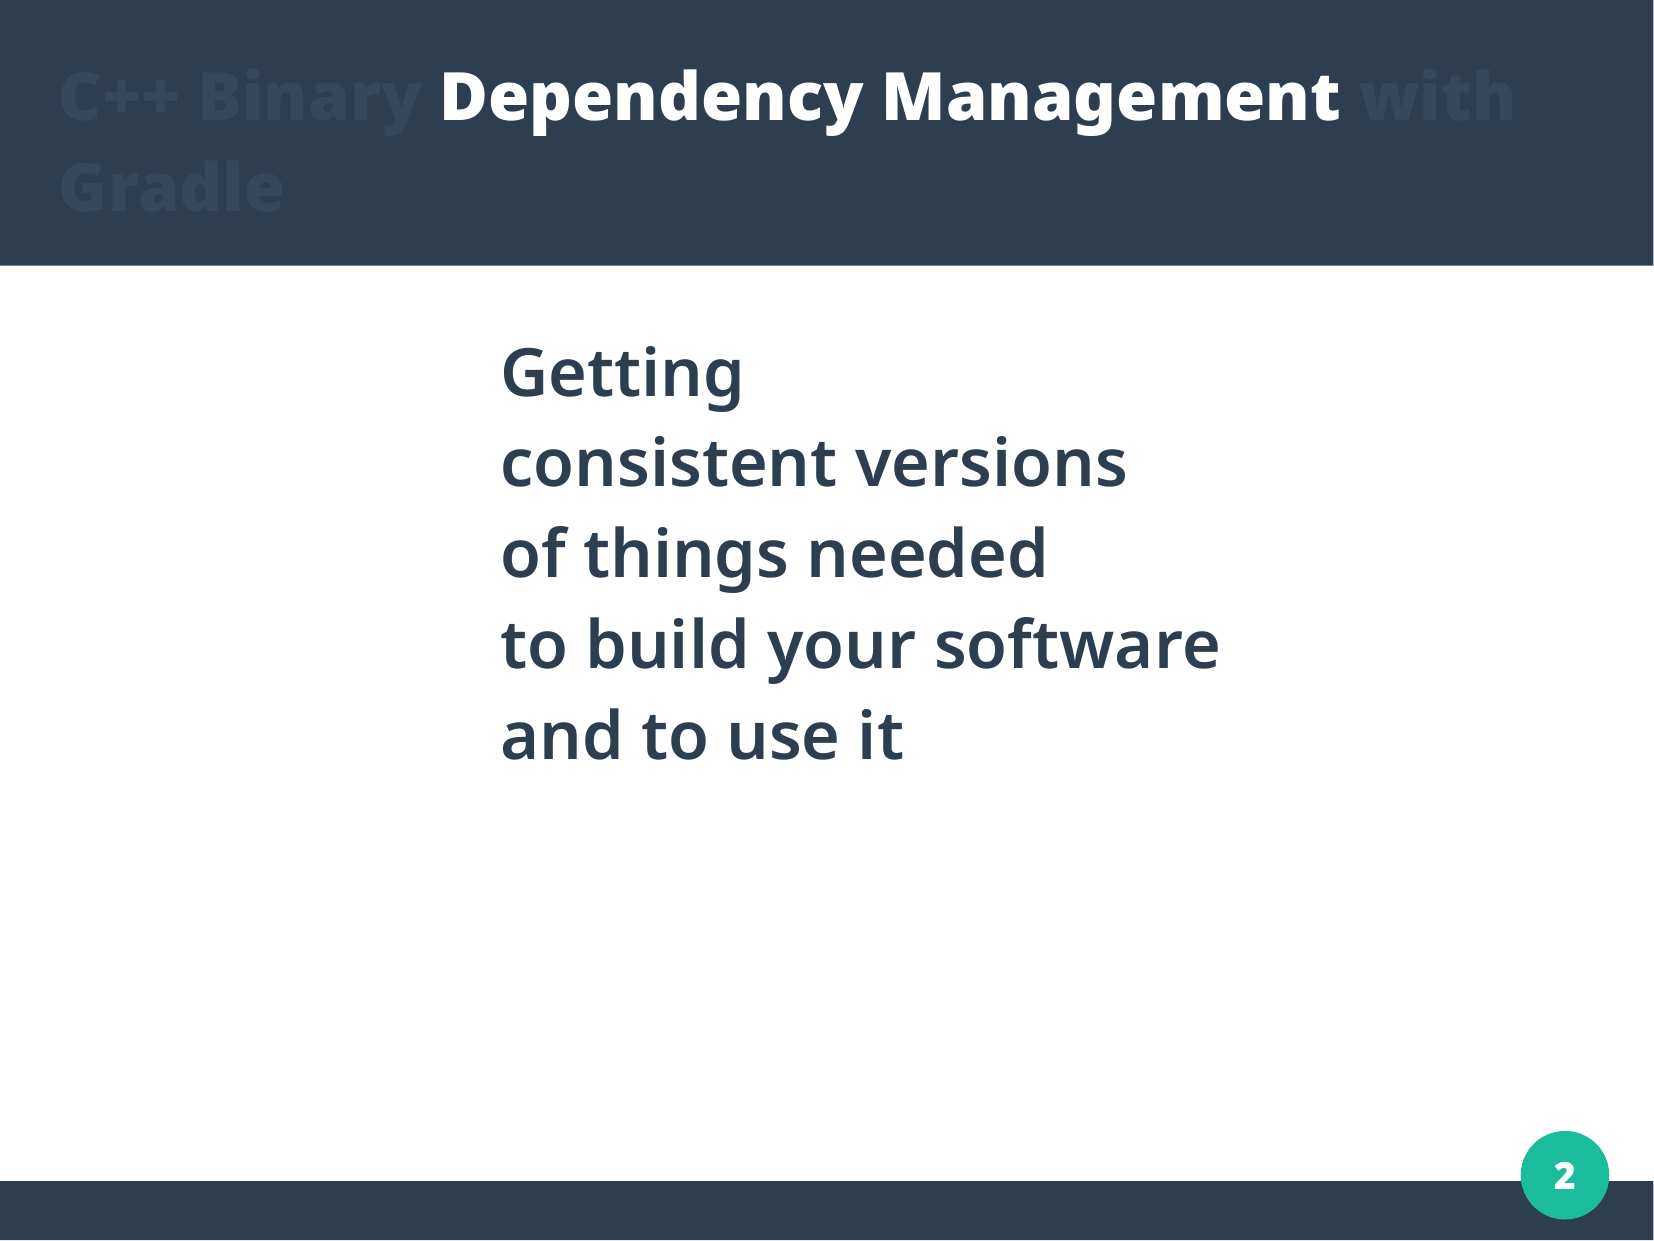

# C++ Binary Dependency Management with Gradle
Getting
consistent versions
of things needed
to build your software
and to use it
2